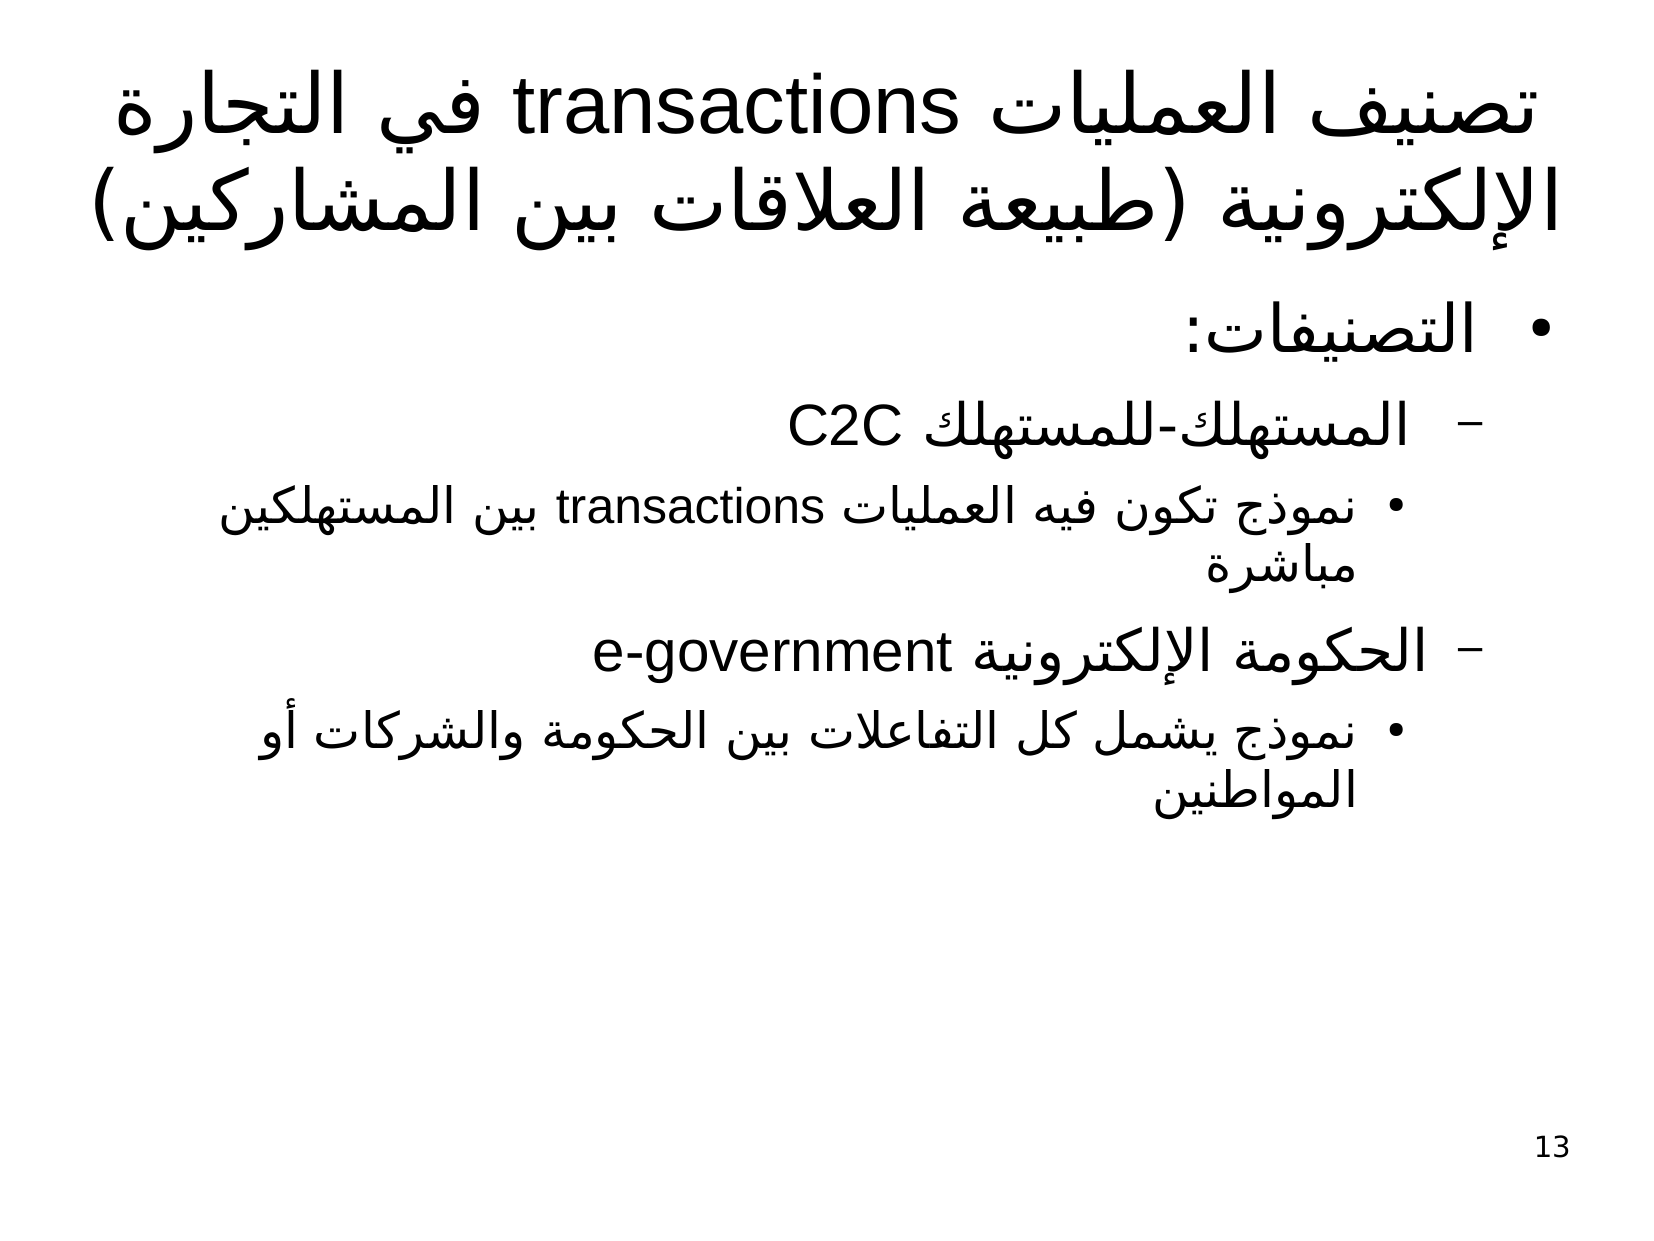

# تصنيف العمليات transactions في التجارة الإلكترونية (طبيعة العلاقات بين المشاركين)
 التصنيفات:
 المستهلك-للمستهلك C2C
نموذج تكون فيه العمليات transactions بين المستهلكين مباشرة
الحكومة الإلكترونية e-government
نموذج يشمل كل التفاعلات بين الحكومة والشركات أو المواطنين
13